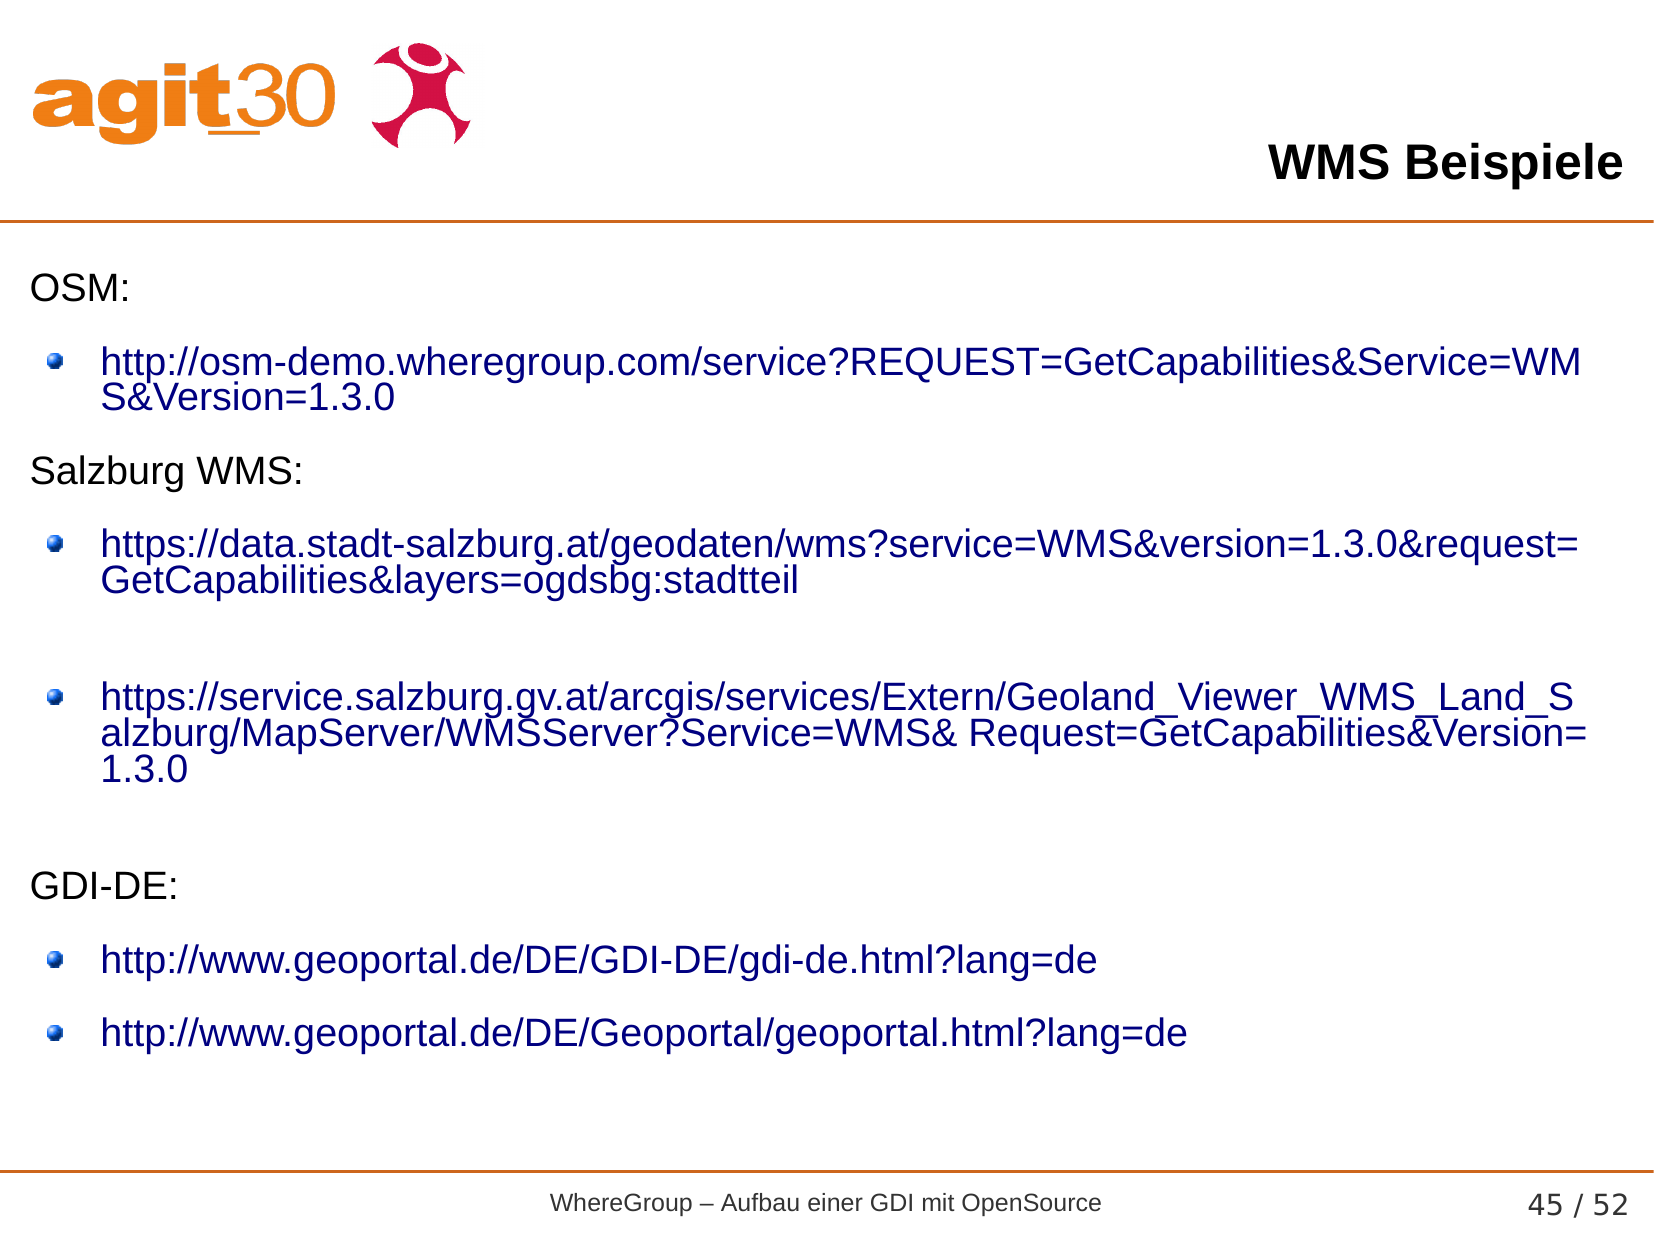

# WMS Beispiele
OSM:
http://osm-demo.wheregroup.com/service?REQUEST=GetCapabilities&Service=WMS&Version=1.3.0
Salzburg WMS:
https://data.stadt-salzburg.at/geodaten/wms?service=WMS&version=1.3.0&request=GetCapabilities&layers=ogdsbg:stadtteil
https://service.salzburg.gv.at/arcgis/services/Extern/Geoland_Viewer_WMS_Land_Salzburg/MapServer/WMSServer?Service=WMS& Request=GetCapabilities&Version=1.3.0
GDI-DE:
http://www.geoportal.de/DE/GDI-DE/gdi-de.html?lang=de
http://www.geoportal.de/DE/Geoportal/geoportal.html?lang=de